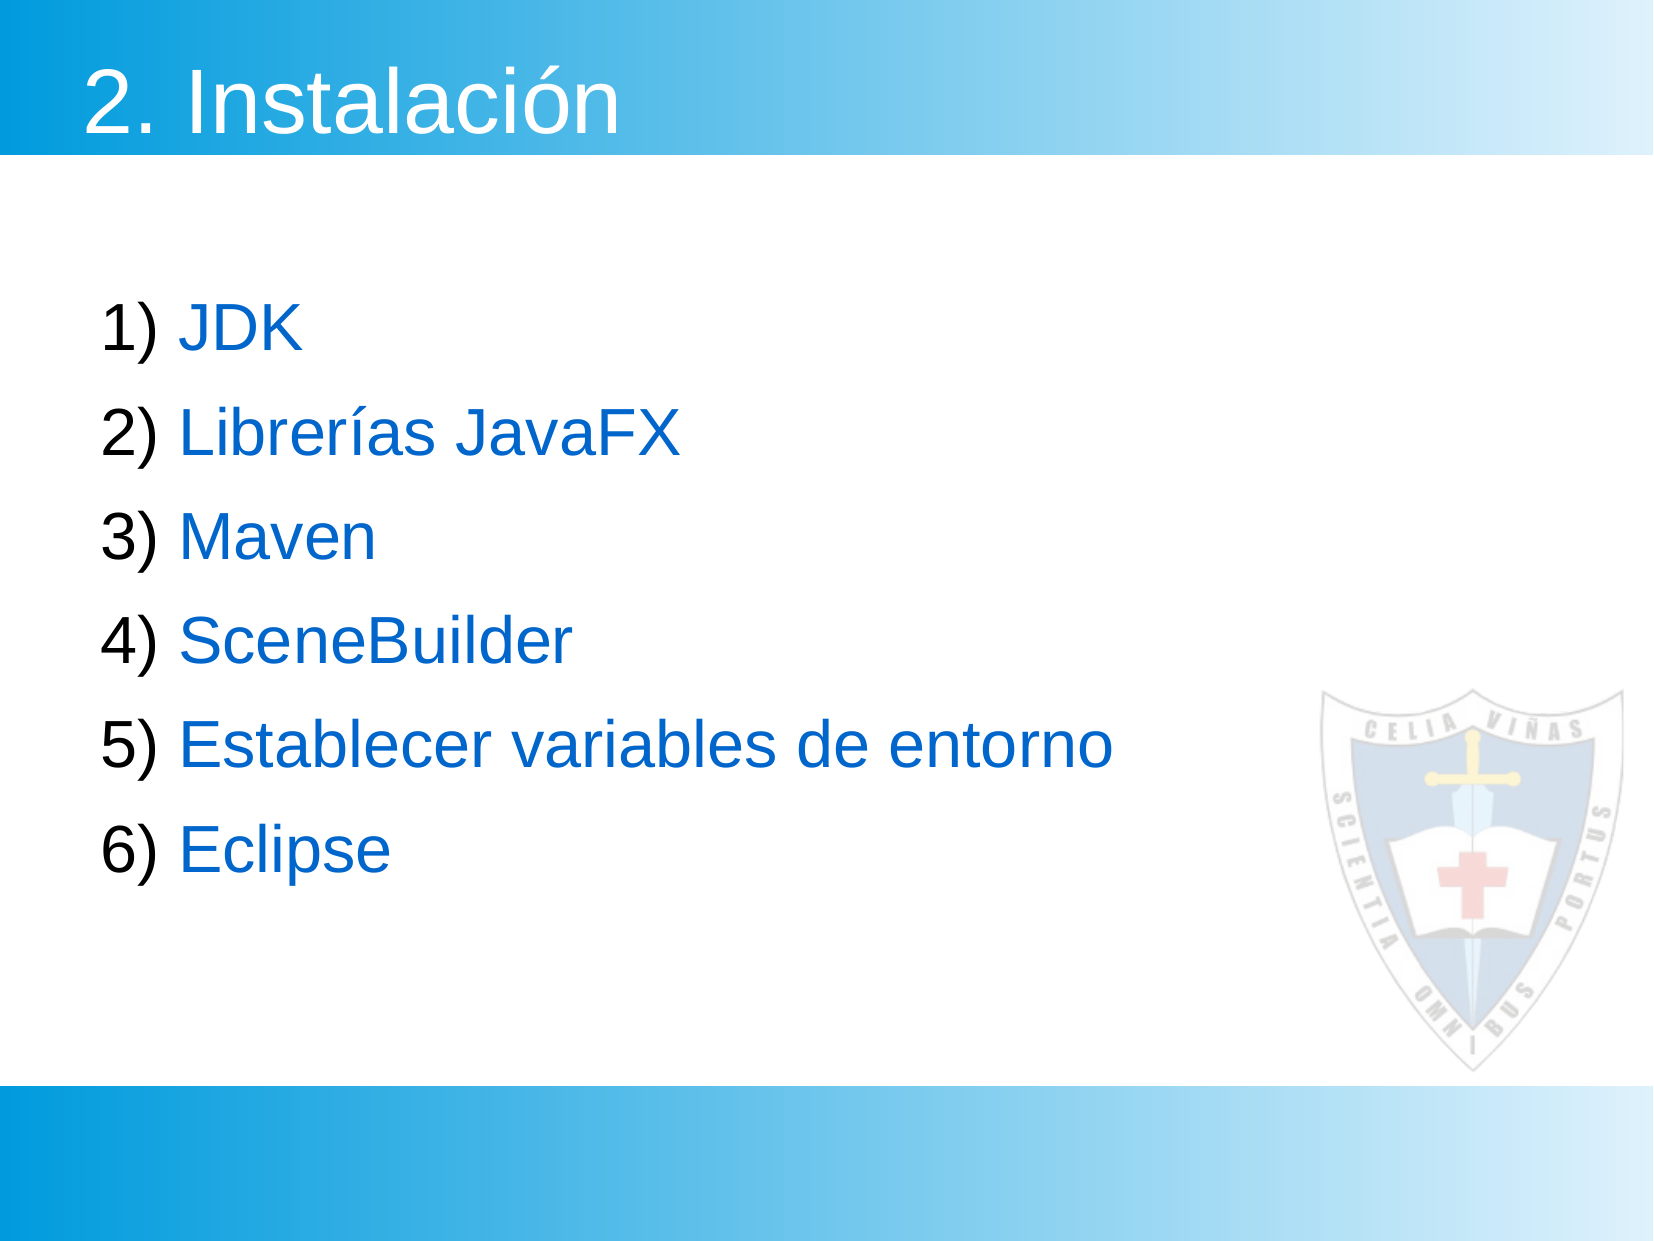

# 2. Instalación
 JDK
 Librerías JavaFX
 Maven
 SceneBuilder
 Establecer variables de entorno
 Eclipse